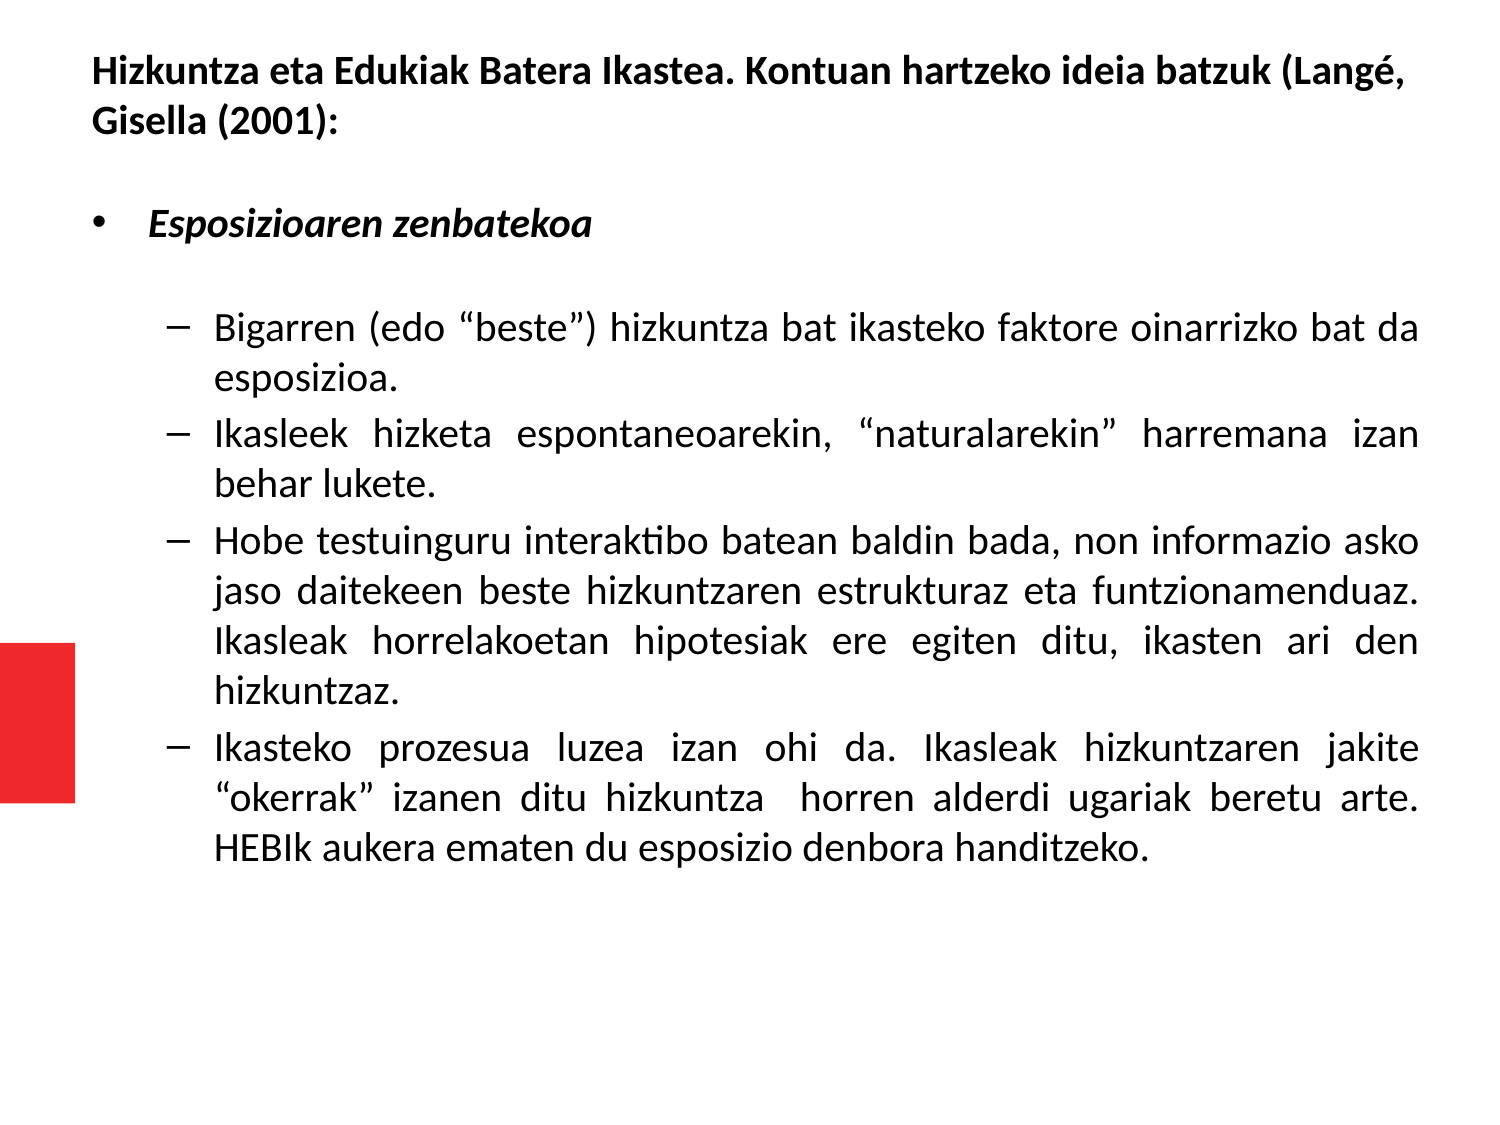

# Hizkuntza eta Edukiak Batera Ikastea. Kontuan hartzeko ideia batzuk (Langé, Gisella (2001):
Esposizioaren zenbatekoa
Bigarren (edo “beste”) hizkuntza bat ikasteko faktore oinarrizko bat da esposizioa.
Ikasleek hizketa espontaneoarekin, “naturalarekin” harremana izan behar lukete.
Hobe testuinguru interaktibo batean baldin bada, non informazio asko jaso daitekeen beste hizkuntzaren estrukturaz eta funtzionamenduaz. Ikasleak horrelakoetan hipotesiak ere egiten ditu, ikasten ari den hizkuntzaz.
Ikasteko prozesua luzea izan ohi da. Ikasleak hizkuntzaren jakite “okerrak” izanen ditu hizkuntza horren alderdi ugariak beretu arte. HEBIk aukera ematen du esposizio denbora handitzeko.